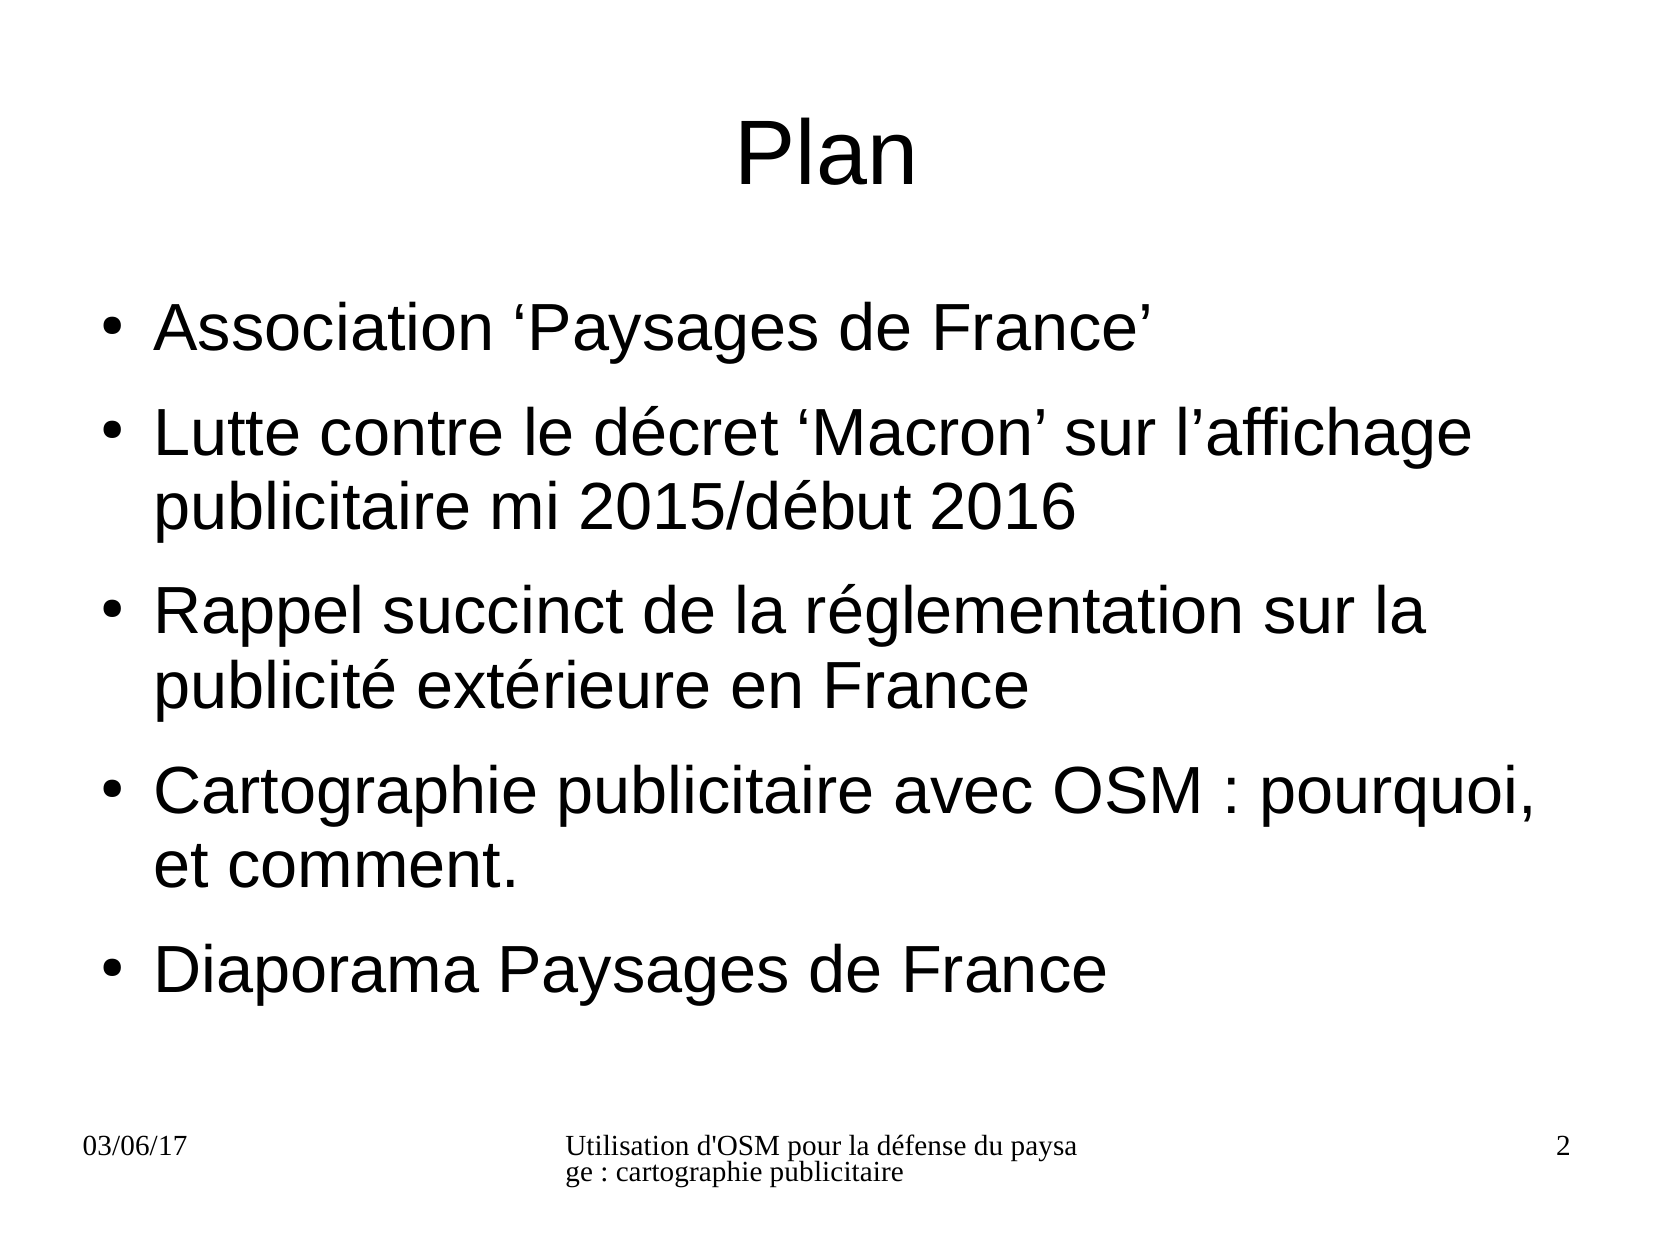

# Plan
Association ‘Paysages de France’
Lutte contre le décret ‘Macron’ sur l’affichage publicitaire mi 2015/début 2016
Rappel succinct de la réglementation sur la publicité extérieure en France
Cartographie publicitaire avec OSM : pourquoi, et comment.
Diaporama Paysages de France
03/06/17
Utilisation d'OSM pour la défense du paysage : cartographie publicitaire
2